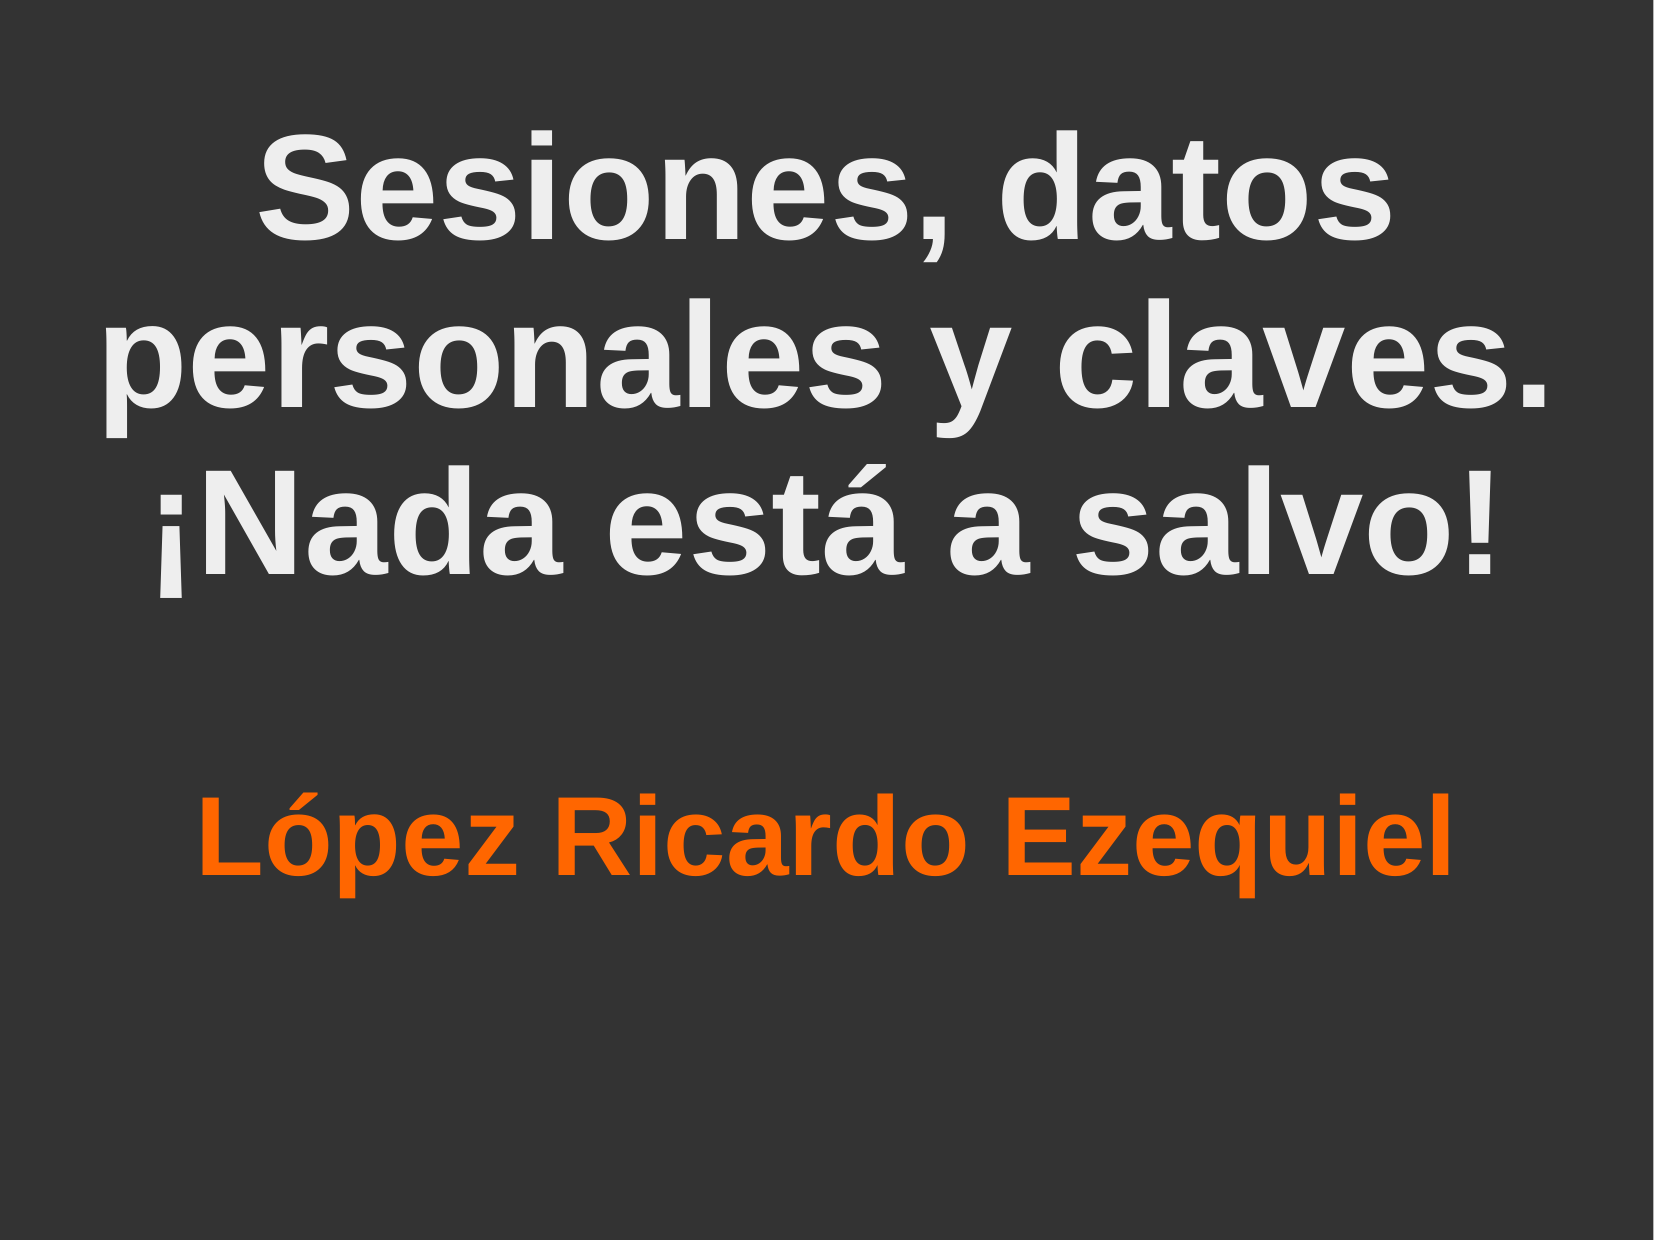

# Sesiones, datos personales y claves. ¡Nada está a salvo!
López Ricardo Ezequiel